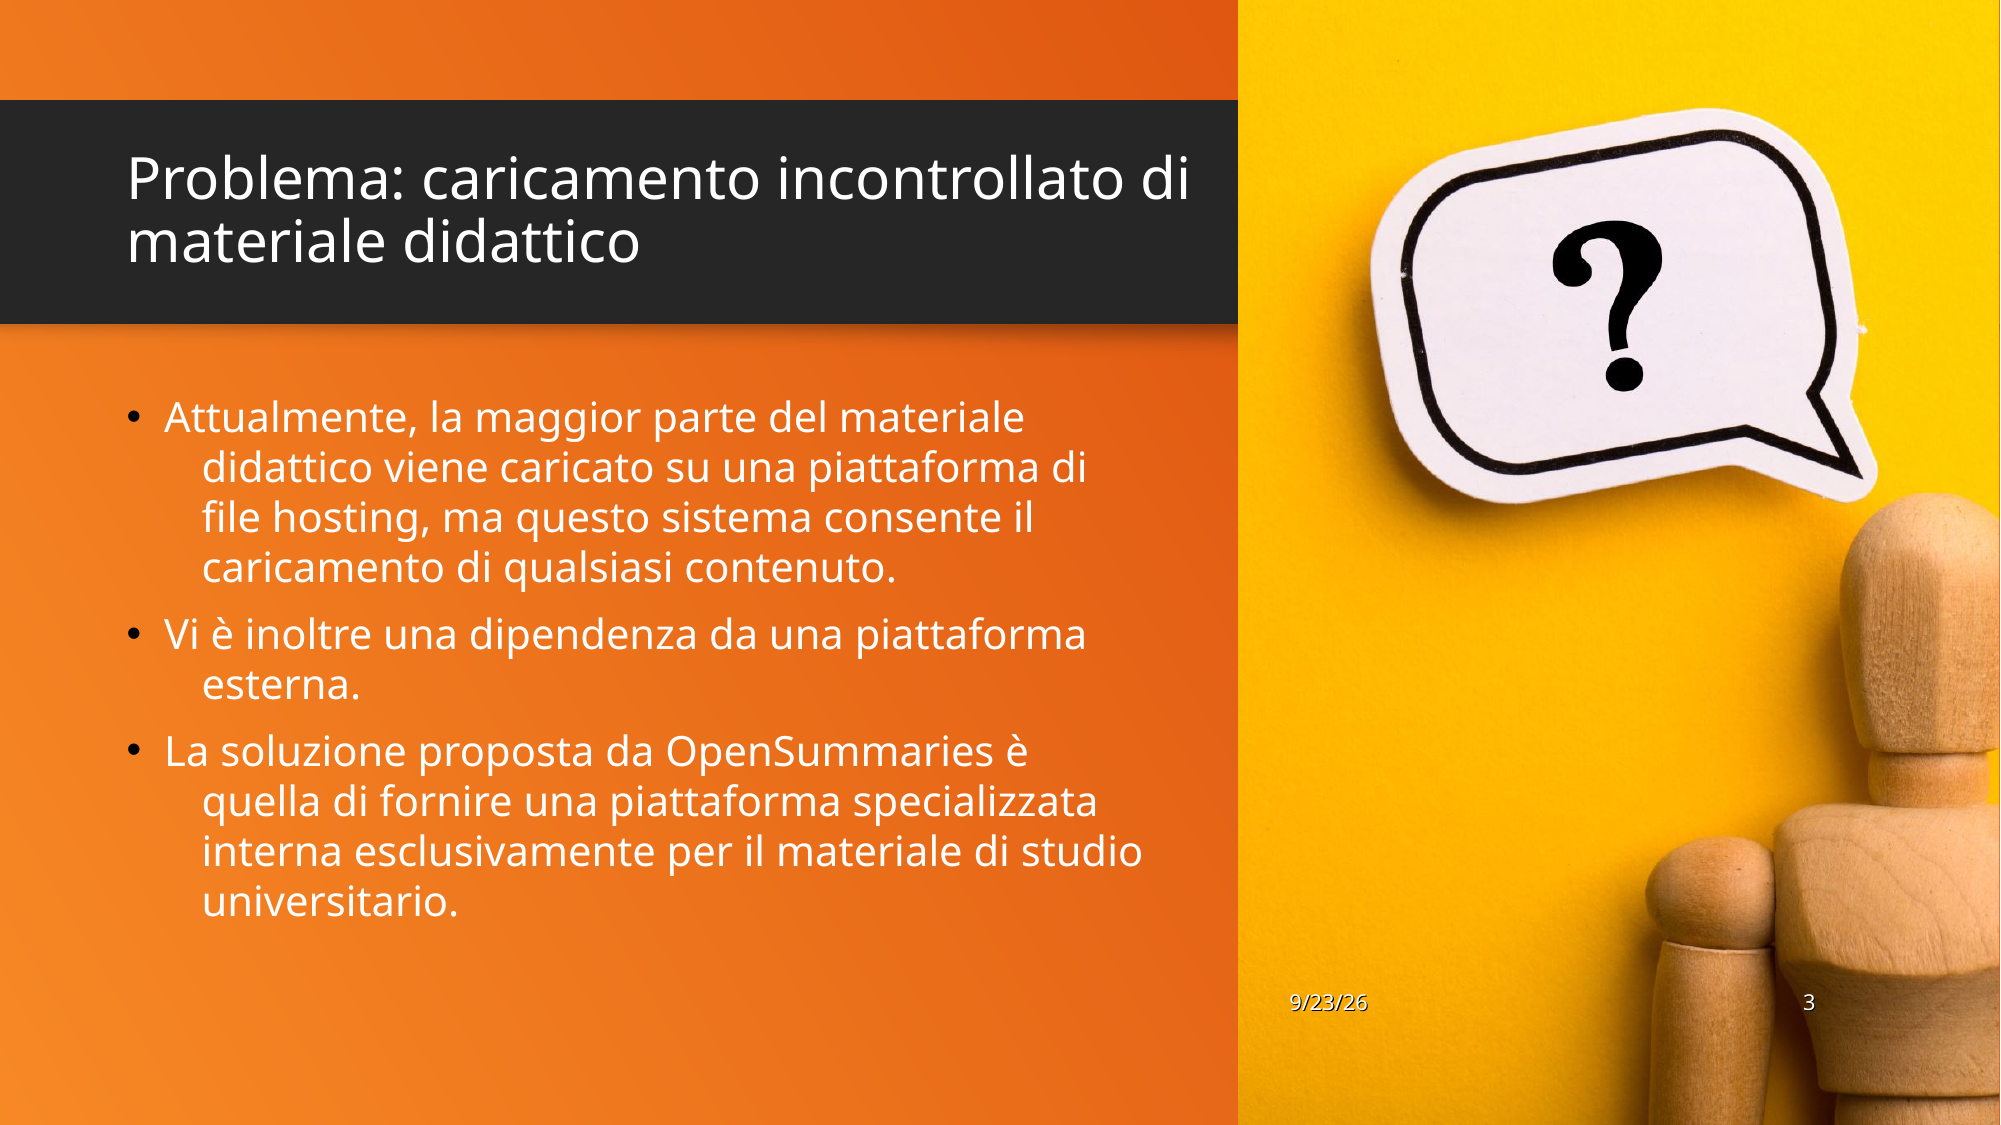

# Problema: caricamento incontrollato di materiale didattico
Attualmente, la maggior parte del materiale didattico viene caricato su una piattaforma di file hosting, ma questo sistema consente il caricamento di qualsiasi contenuto.
Vi è inoltre una dipendenza da una piattaforma esterna.
La soluzione proposta da OpenSummaries è quella di fornire una piattaforma specializzata interna esclusivamente per il materiale di studio universitario.